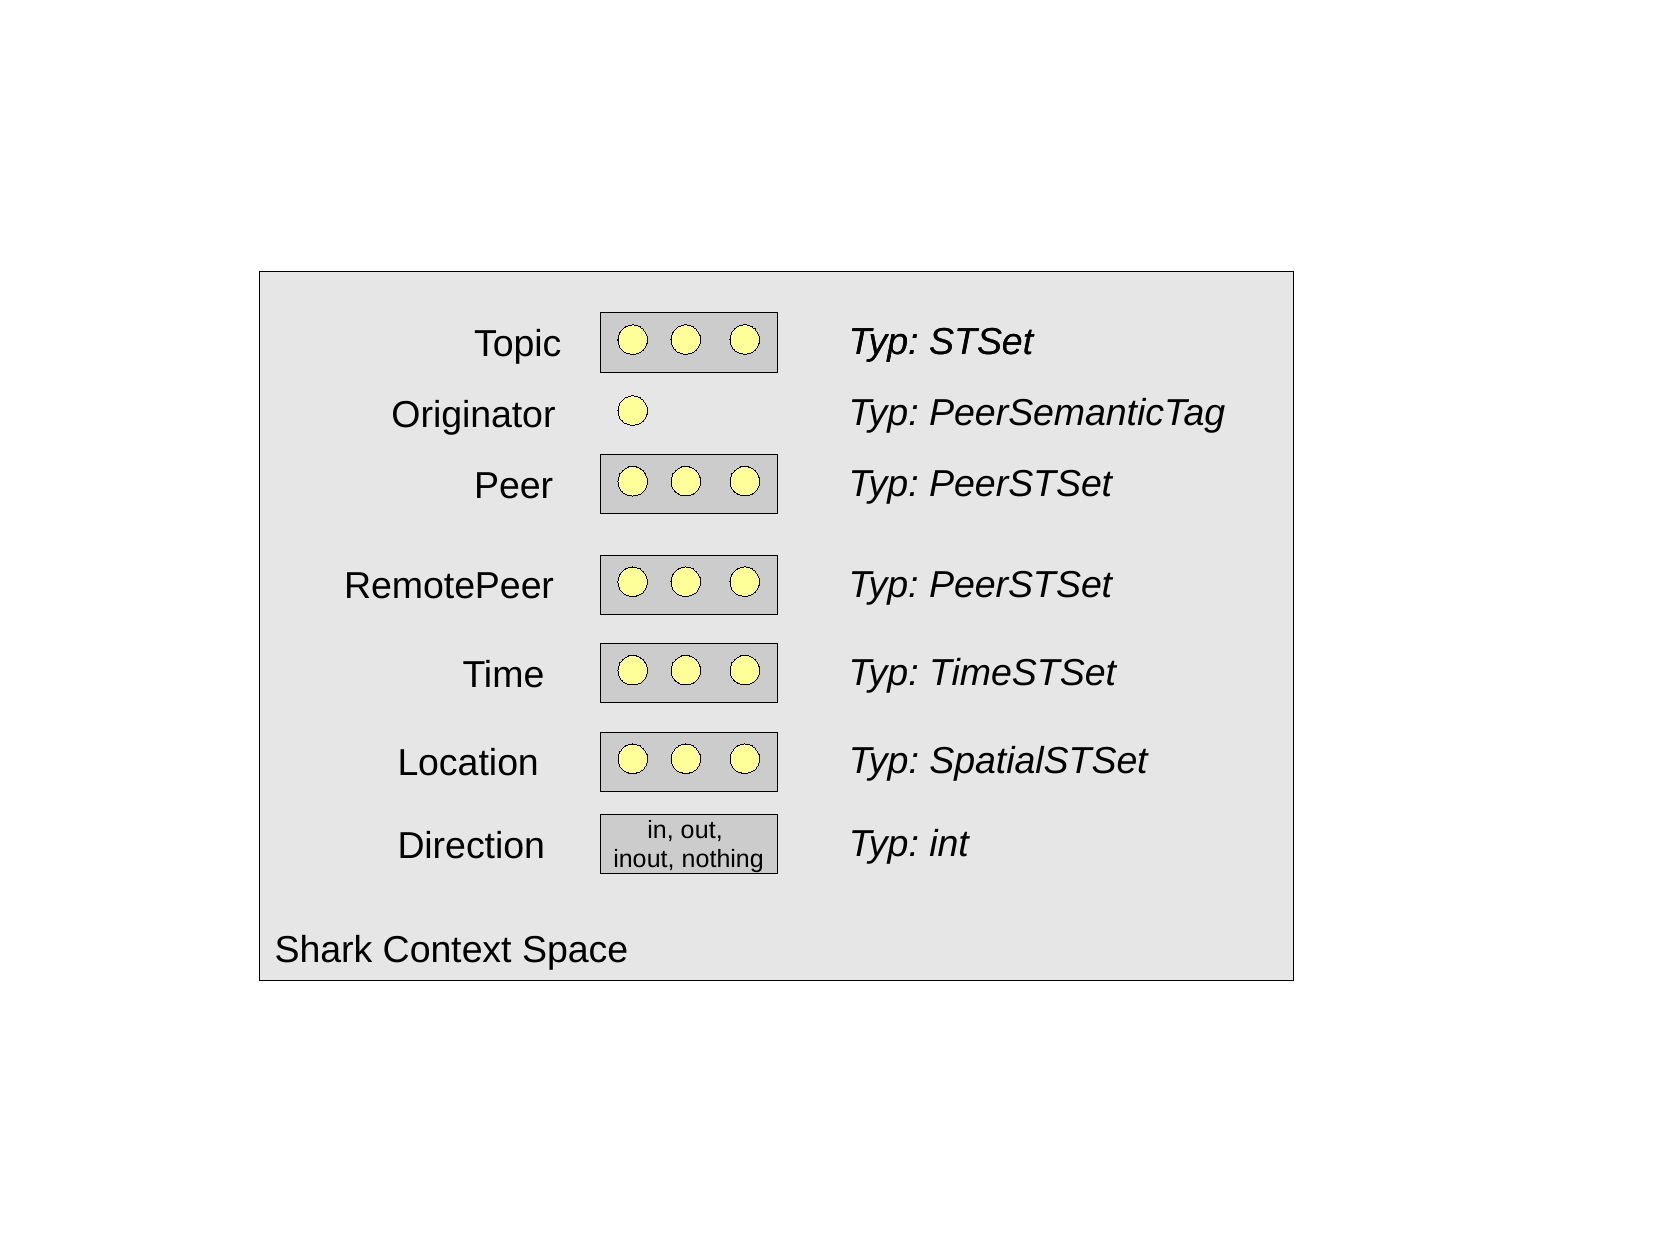

Typ: STSet
Typ: STSet
Topic
Typ: PeerSemanticTag
Originator
Typ: PeerSTSet
Peer
Typ: PeerSTSet
RemotePeer
Typ: TimeSTSet
Time
Typ: SpatialSTSet
Location
in, out,
inout, nothing
Typ: int
Direction
Shark Context Space